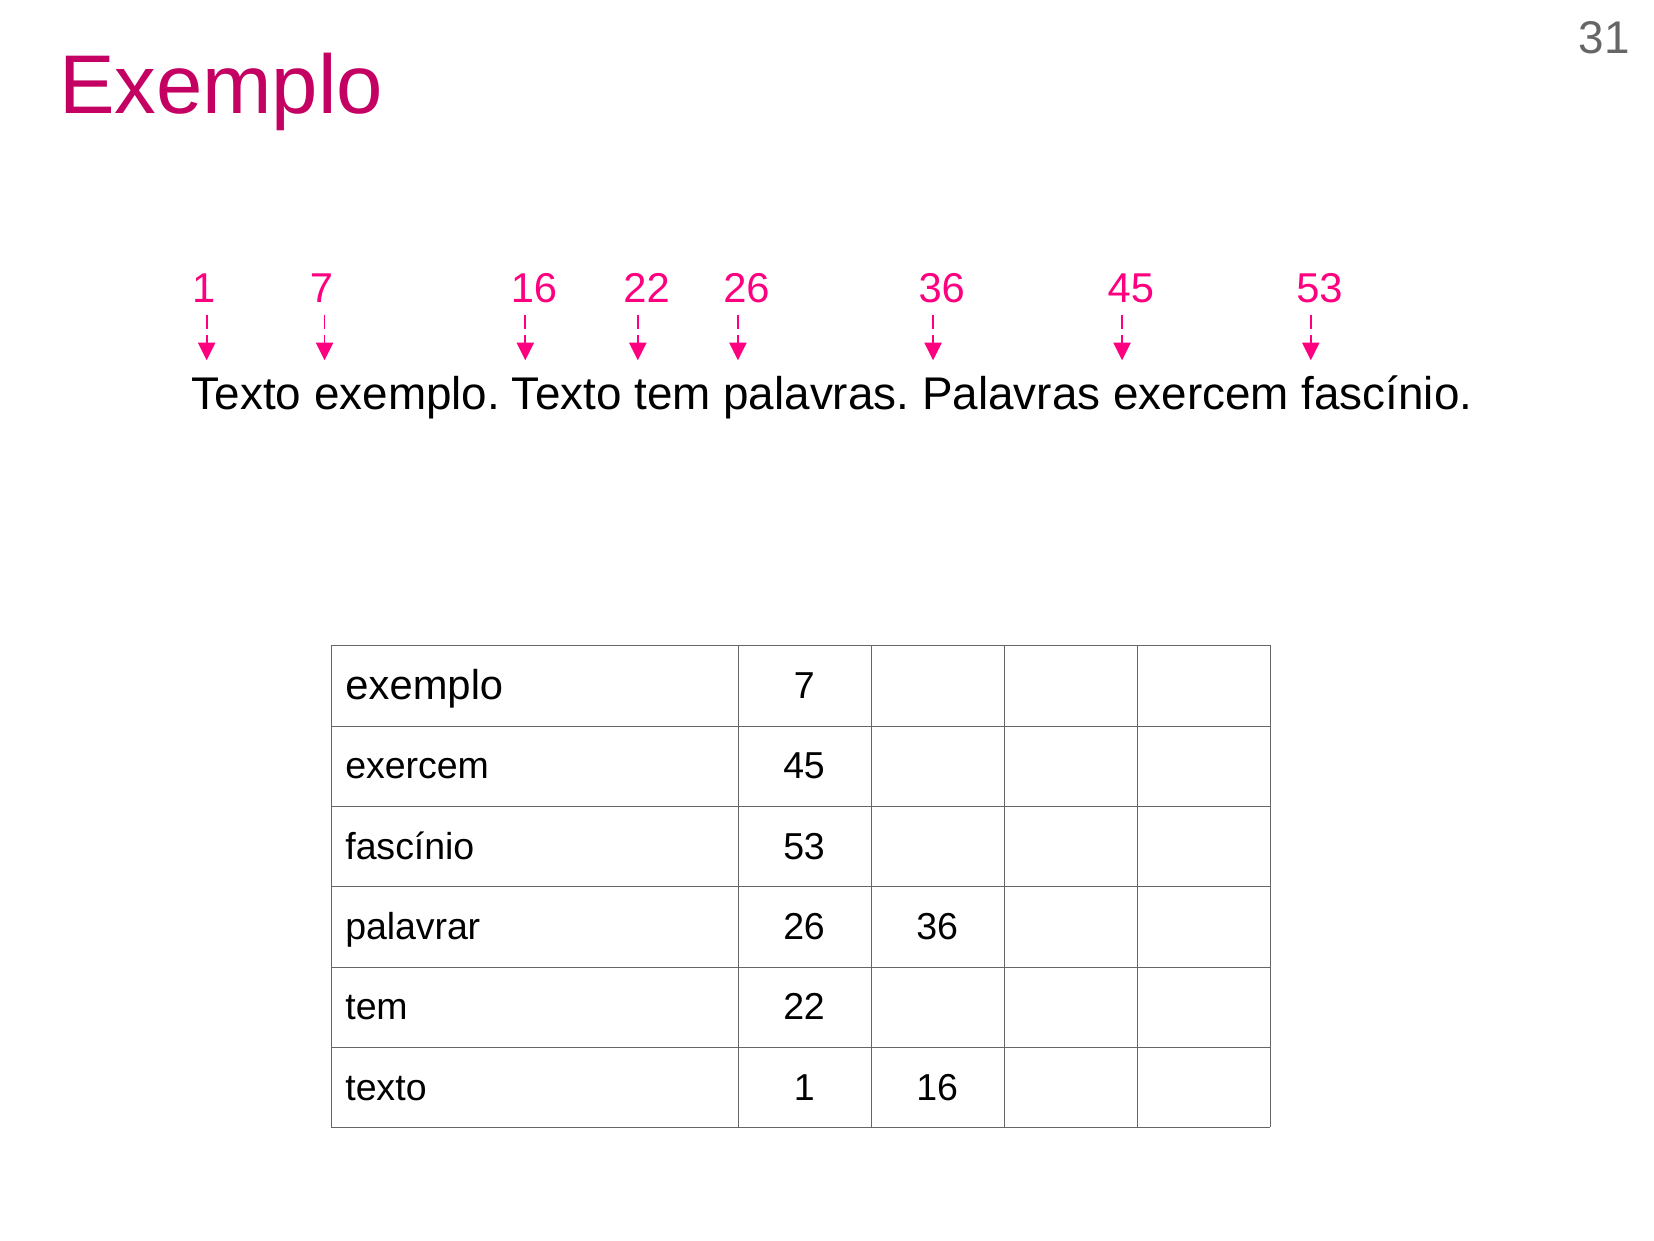

31
# Exemplo
1
7
16
22
26
36
45
53
Texto exemplo. Texto tem palavras. Palavras exercem fascínio.
| exemplo | 7 | | | |
| --- | --- | --- | --- | --- |
| exercem | 45 | | | |
| fascínio | 53 | | | |
| palavrar | 26 | 36 | | |
| tem | 22 | | | |
| texto | 1 | 16 | | |